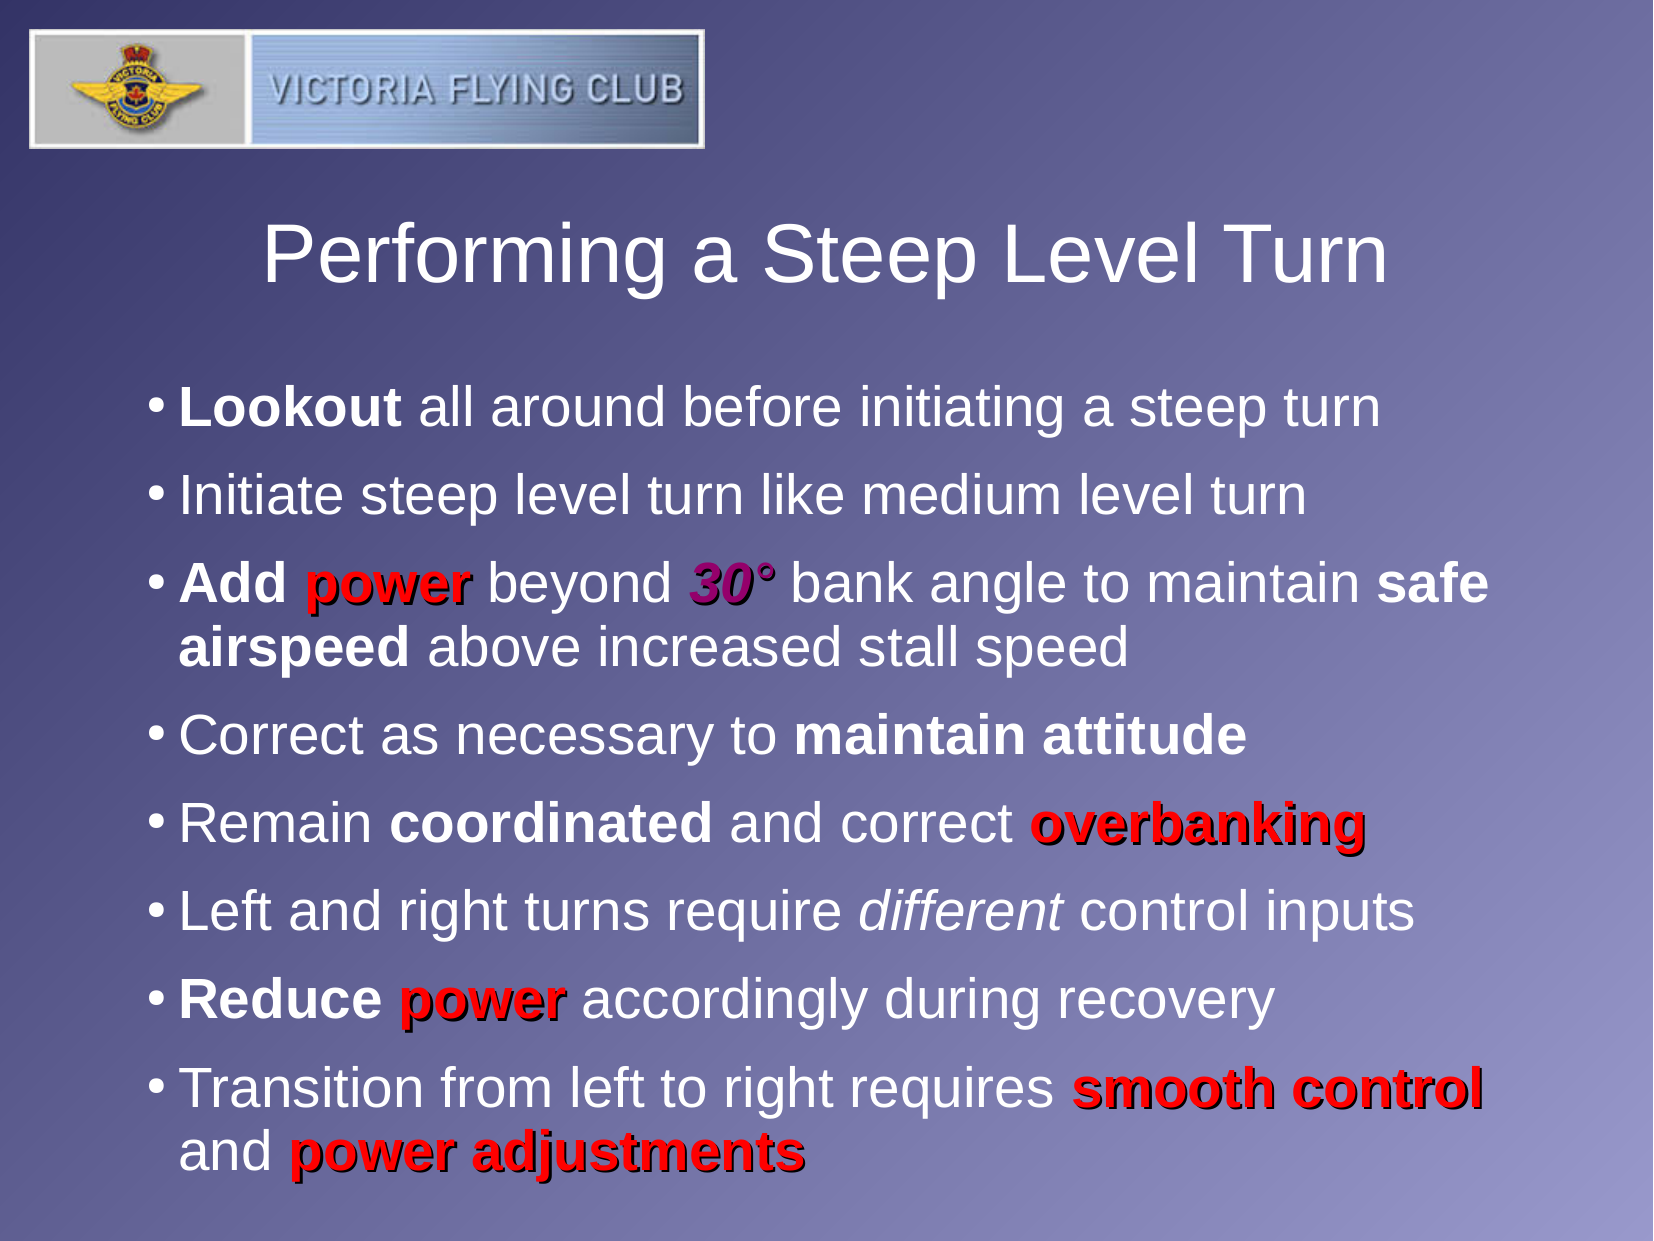

# Performing a Steep Level Turn
Lookout all around before initiating a steep turn
Initiate steep level turn like medium level turn
Add power beyond 30° bank angle to maintain safe airspeed above increased stall speed
Correct as necessary to maintain attitude
Remain coordinated and correct overbanking
Left and right turns require different control inputs
Reduce power accordingly during recovery
Transition from left to right requires smooth control and power adjustments